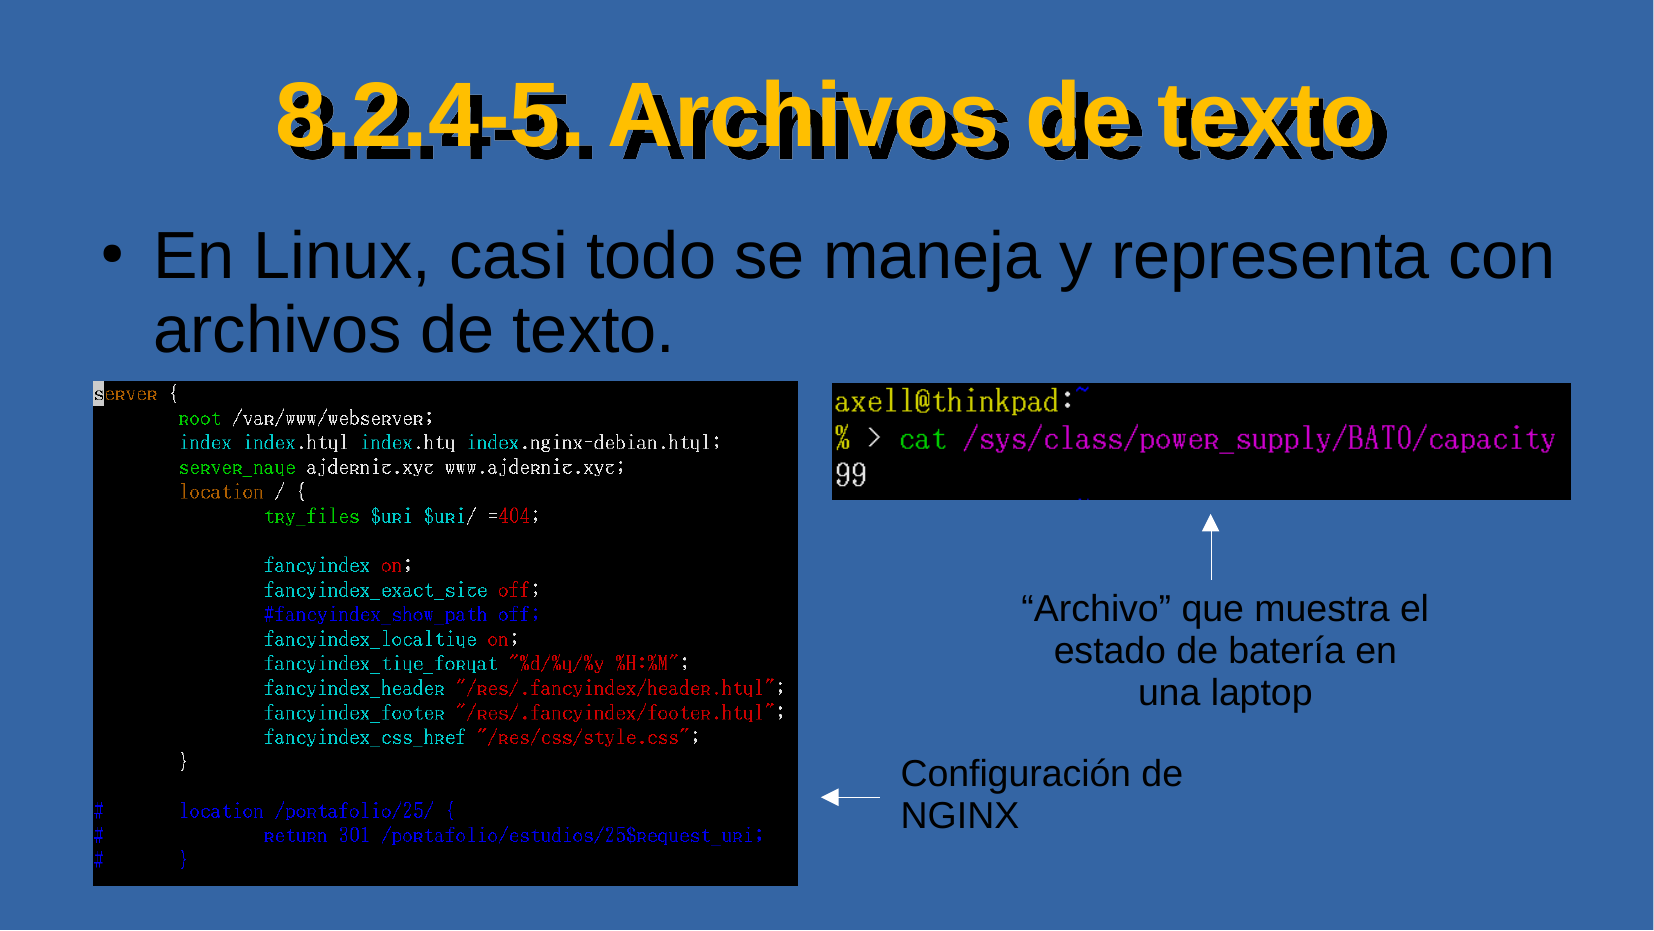

# 8.2.4-5. Archivos de texto
En Linux, casi todo se maneja y representa con archivos de texto.
“Archivo” que muestra el estado de batería en una laptop
Configuración de NGINX